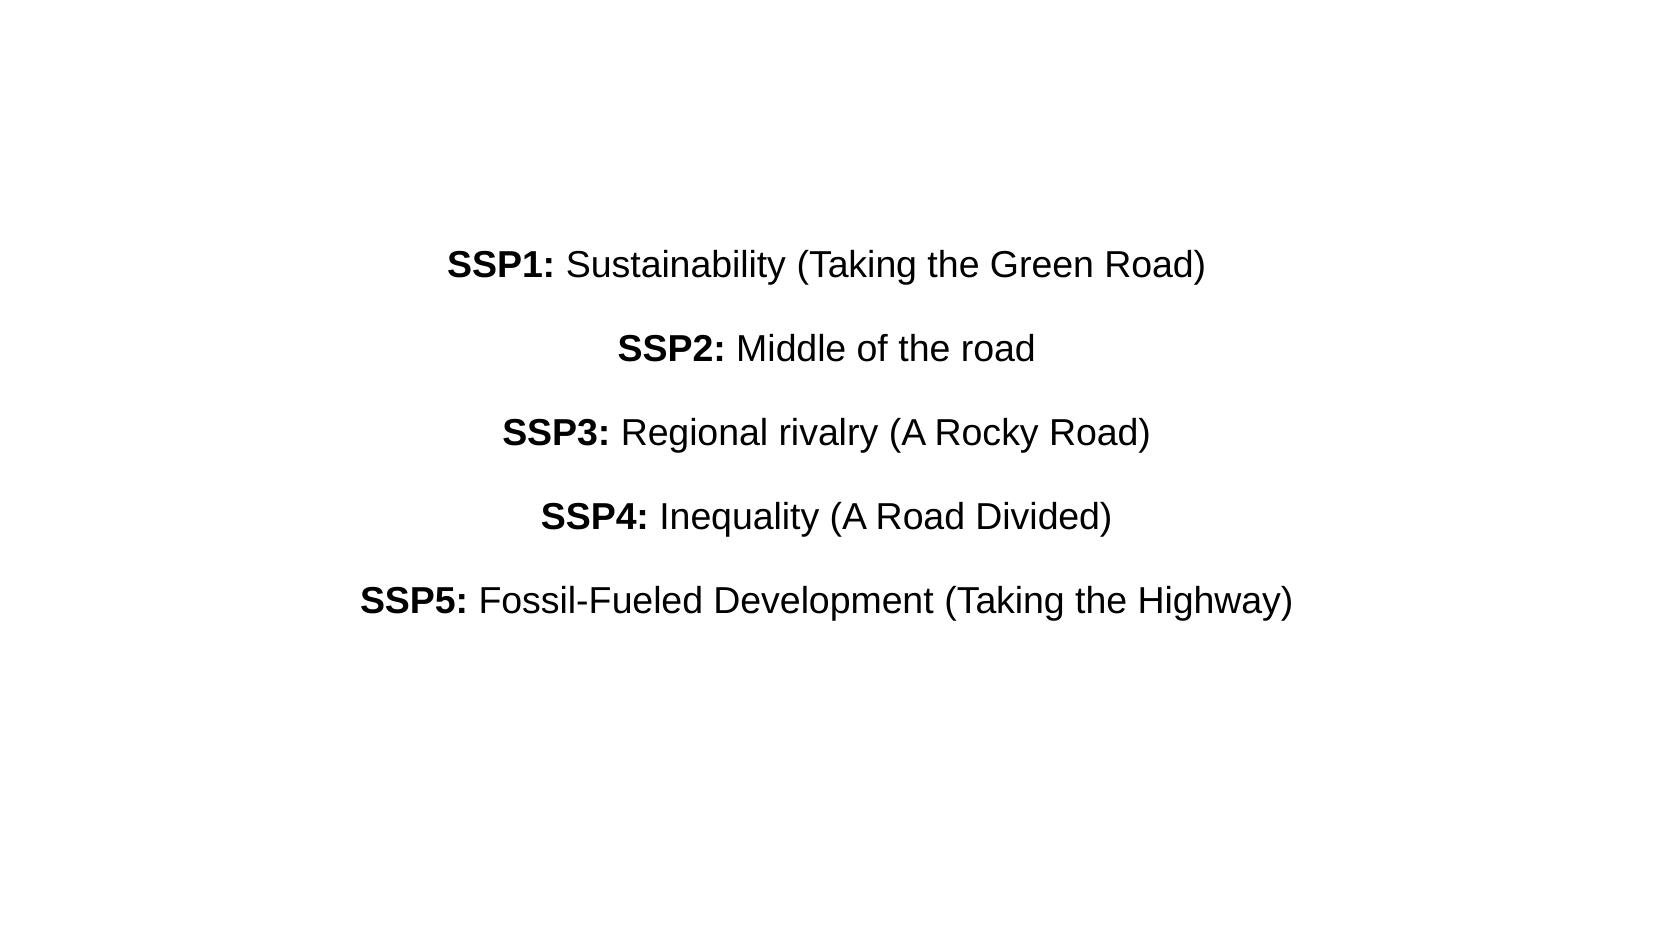

SSP1: Sustainability (Taking the Green Road)
SSP2: Middle of the road
SSP3: Regional rivalry (A Rocky Road)
SSP4: Inequality (A Road Divided)
SSP5: Fossil-Fueled Development (Taking the Highway)